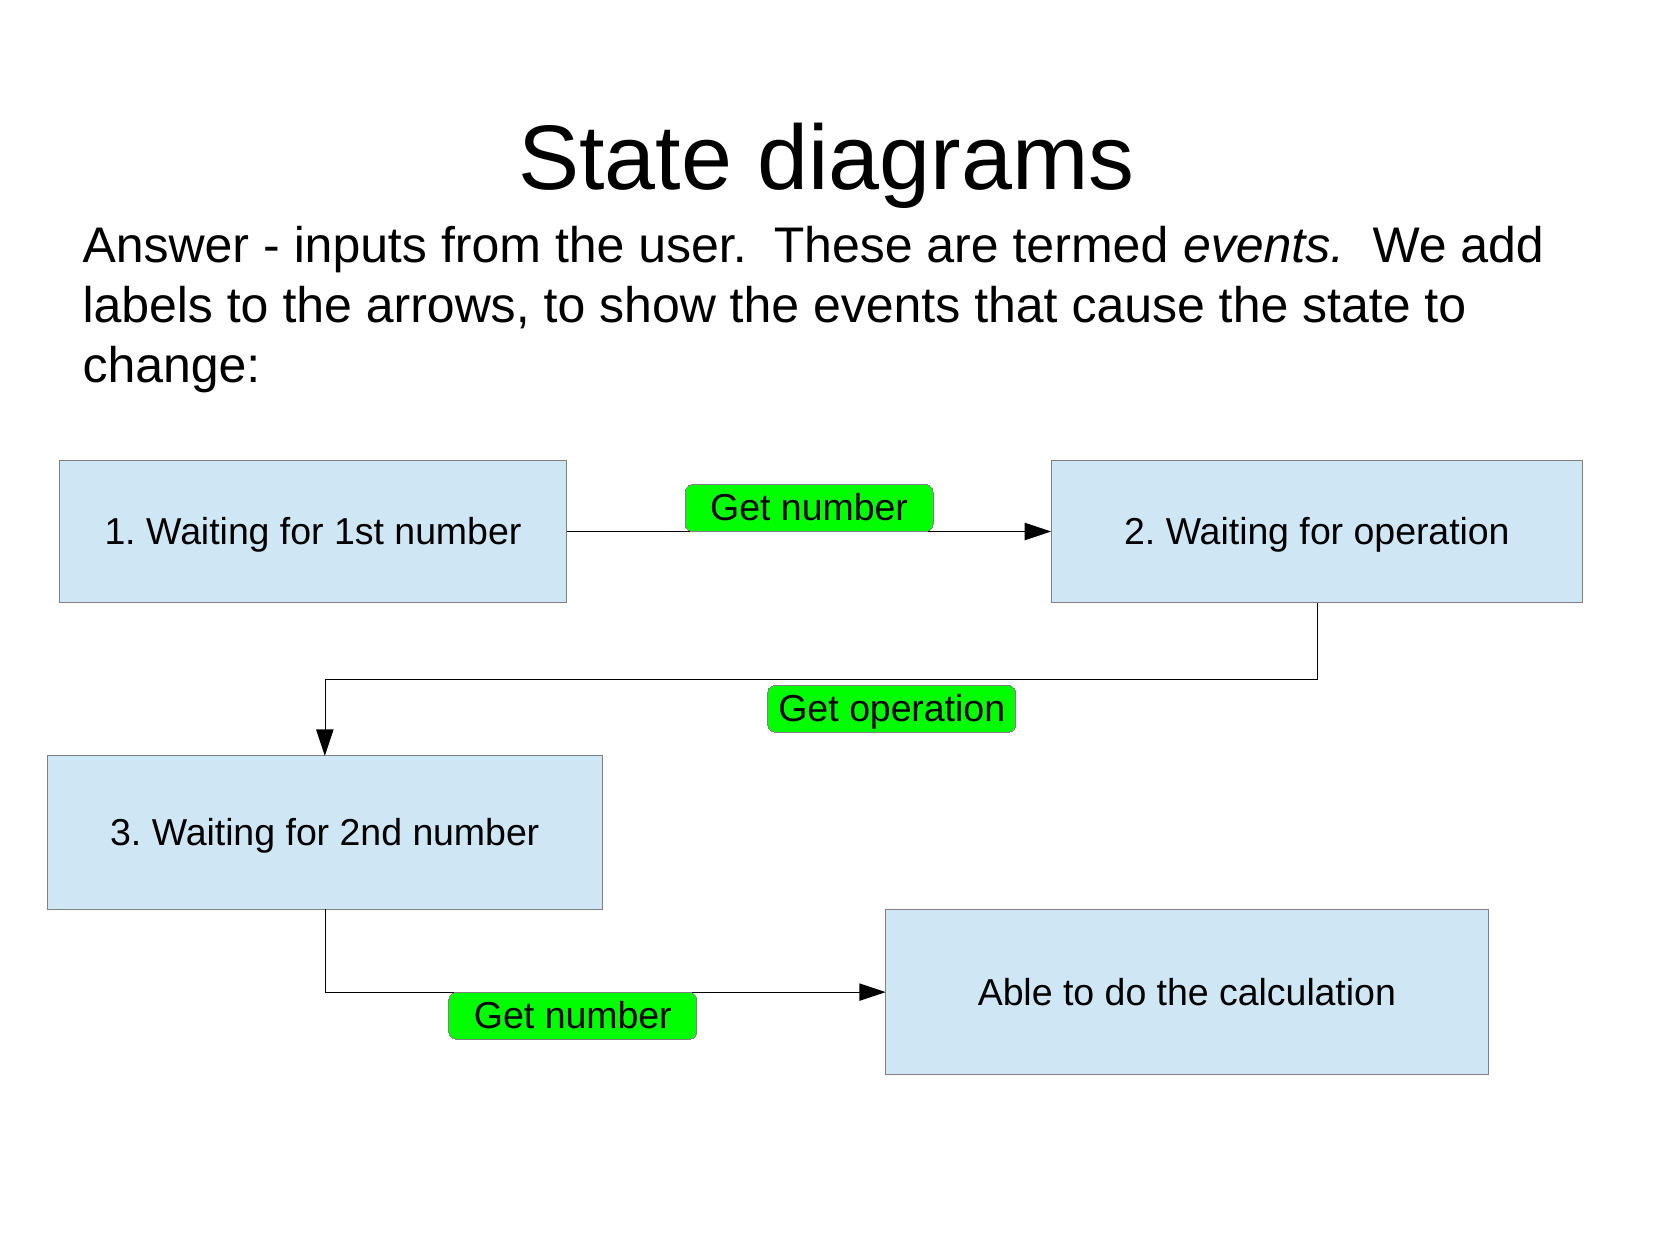

# State diagrams
Answer - inputs from the user. These are termed events. We add labels to the arrows, to show the events that cause the state to change:
1. Waiting for 1st number
2. Waiting for operation
Get number
Get operation
3. Waiting for 2nd number
Able to do the calculation
Get number